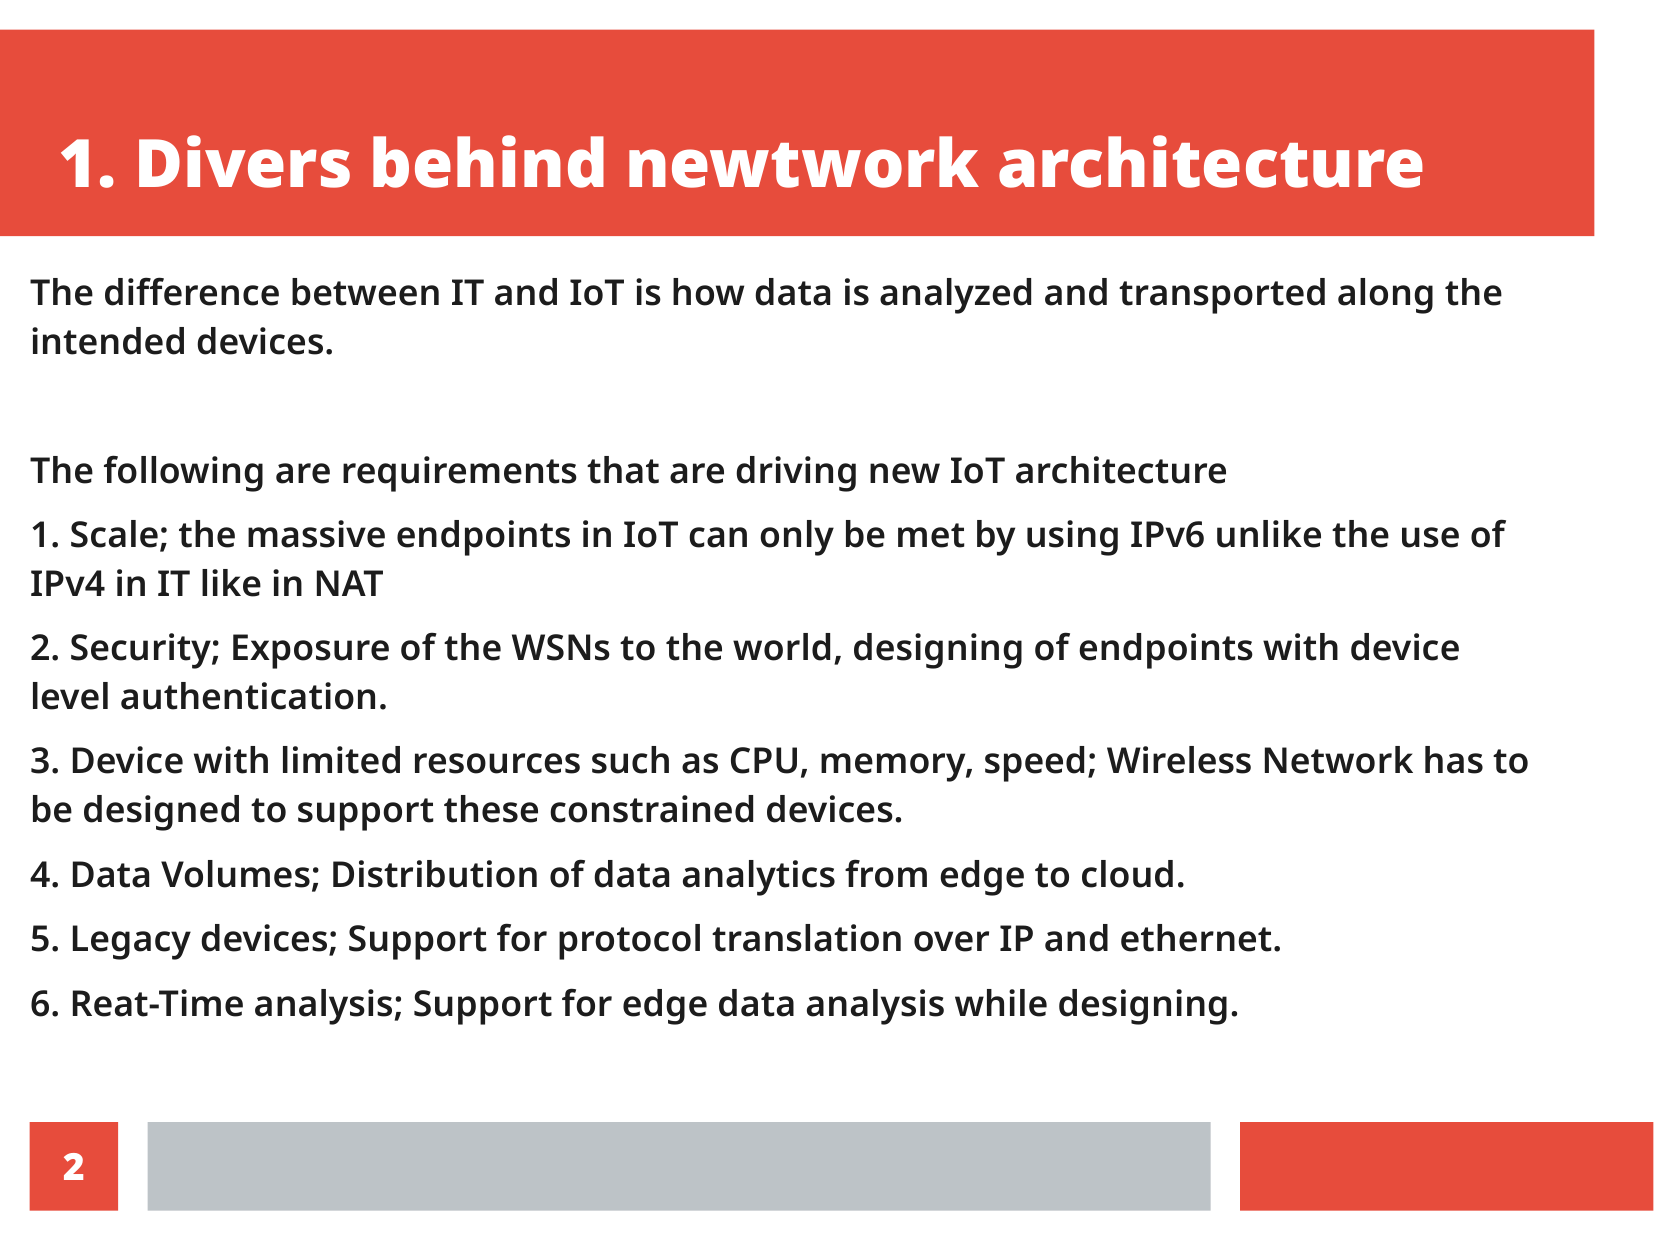

# 1. Divers behind newtwork architecture
The difference between IT and IoT is how data is analyzed and transported along the intended devices.
The following are requirements that are driving new IoT architecture
1. Scale; the massive endpoints in IoT can only be met by using IPv6 unlike the use of IPv4 in IT like in NAT
2. Security; Exposure of the WSNs to the world, designing of endpoints with device level authentication.
3. Device with limited resources such as CPU, memory, speed; Wireless Network has to be designed to support these constrained devices.
4. Data Volumes; Distribution of data analytics from edge to cloud.
5. Legacy devices; Support for protocol translation over IP and ethernet.
6. Reat-Time analysis; Support for edge data analysis while designing.
2